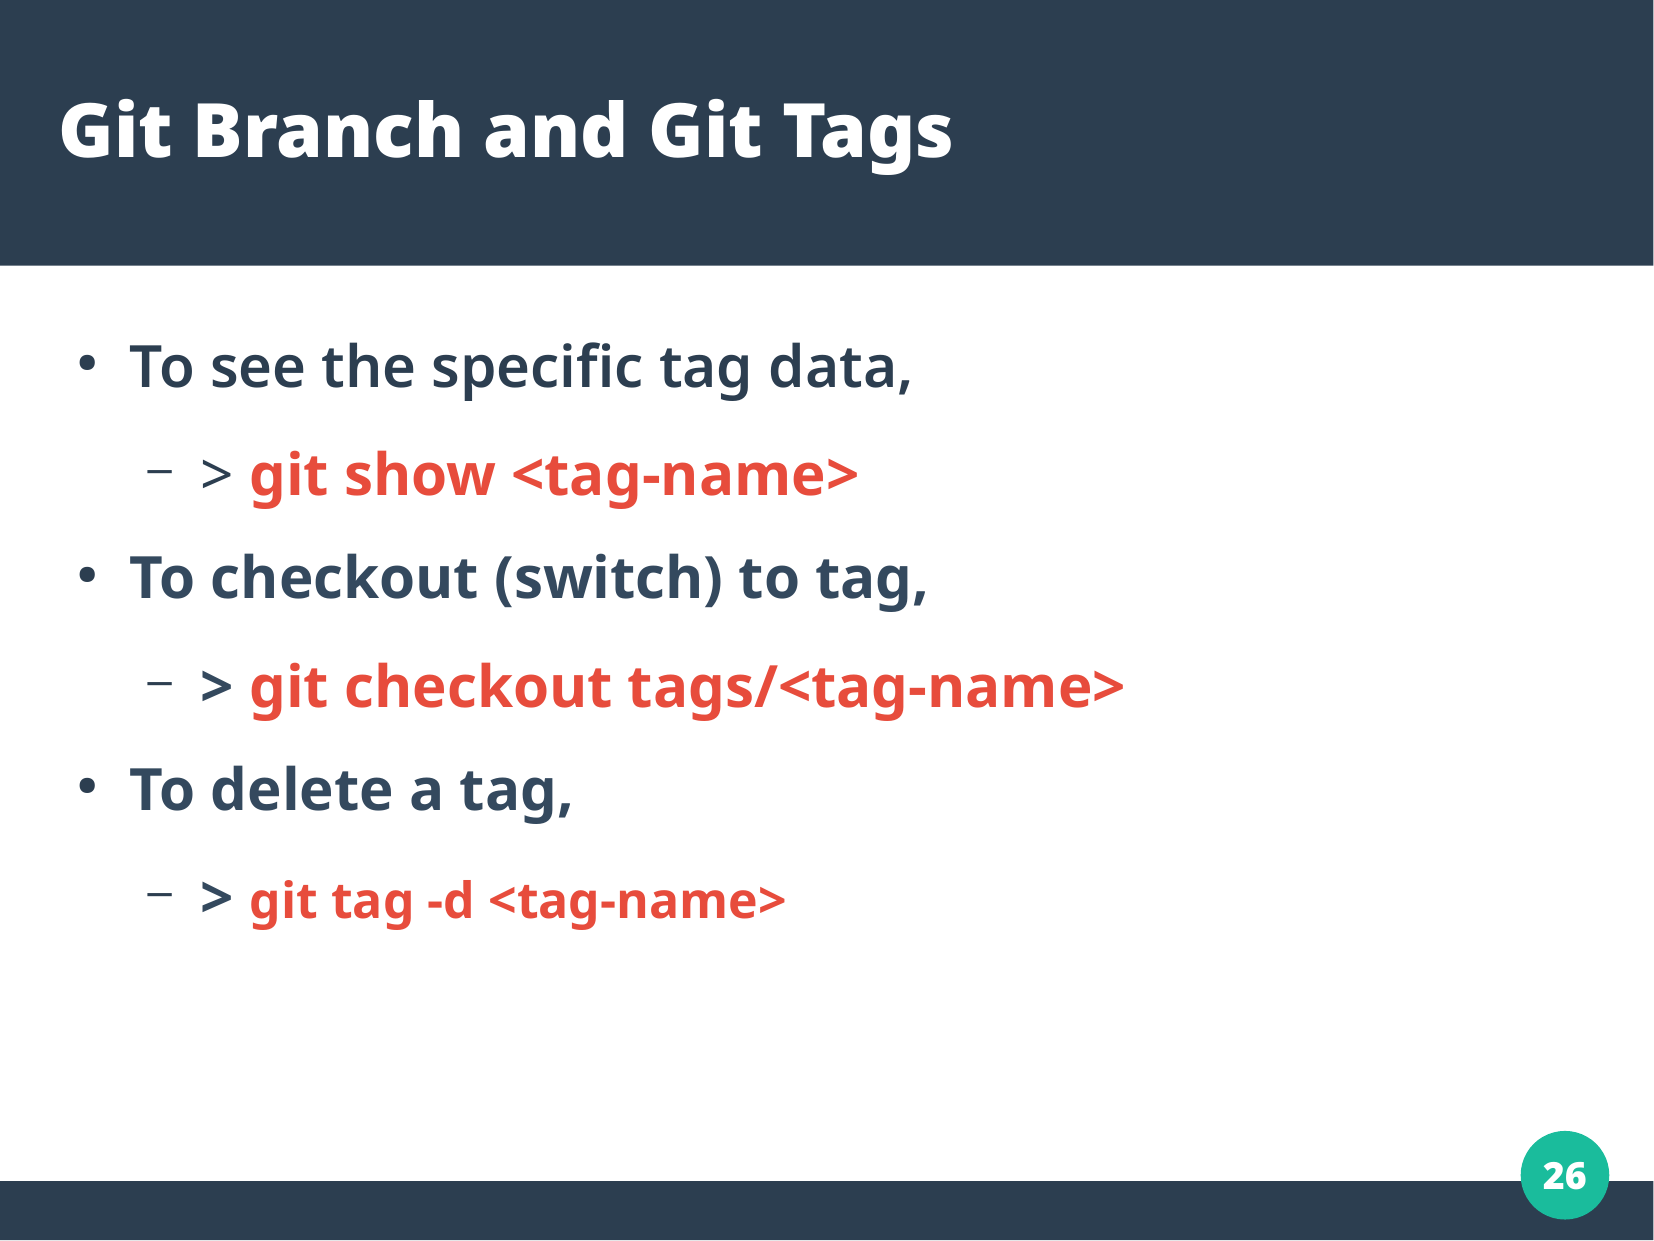

# Git Branch and Git Tags
To see the specific tag data,
> git show <tag-name>
To checkout (switch) to tag,
> git checkout tags/<tag-name>
To delete a tag,
> git tag -d <tag-name>
26